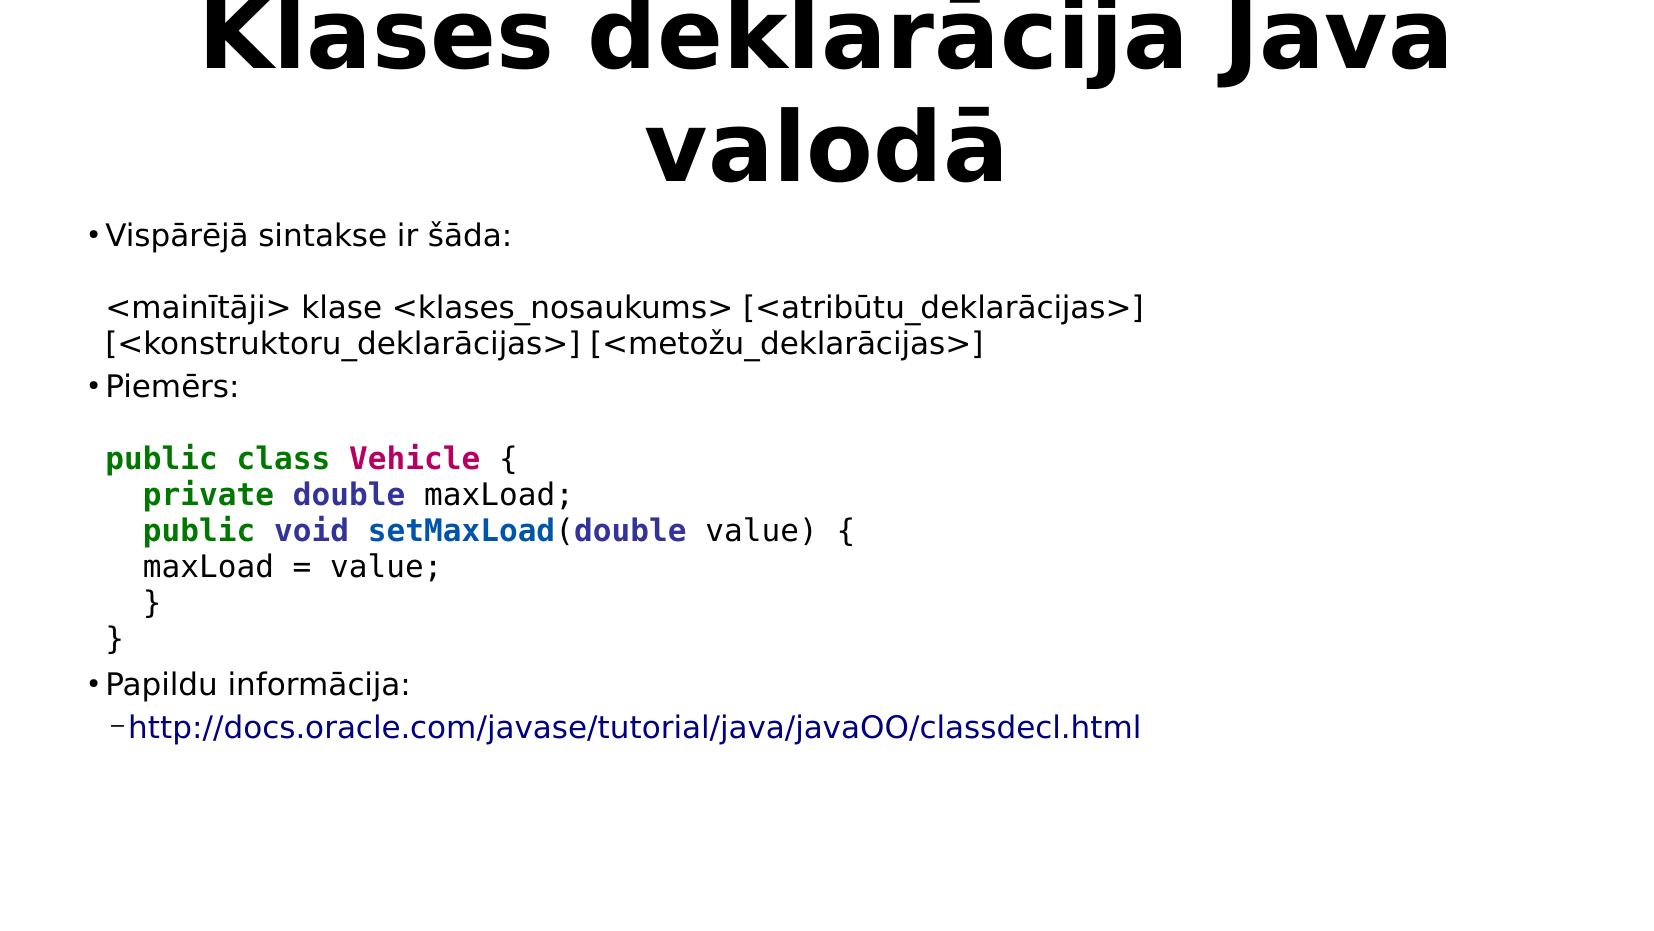

# Klases deklarācija Java valodā
Vispārējā sintakse ir šāda:
<mainītāji> klase <klases_nosaukums> [<atribūtu_deklarācijas>] [<konstruktoru_deklarācijas>] [<metožu_deklarācijas>]
Piemērs:
public class Vehicle {
 private double maxLoad;
 public void setMaxLoad(double value) {
 maxLoad = value;
 }
}
Papildu informācija:
http://docs.oracle.com/javase/tutorial/java/javaOO/classdecl.html